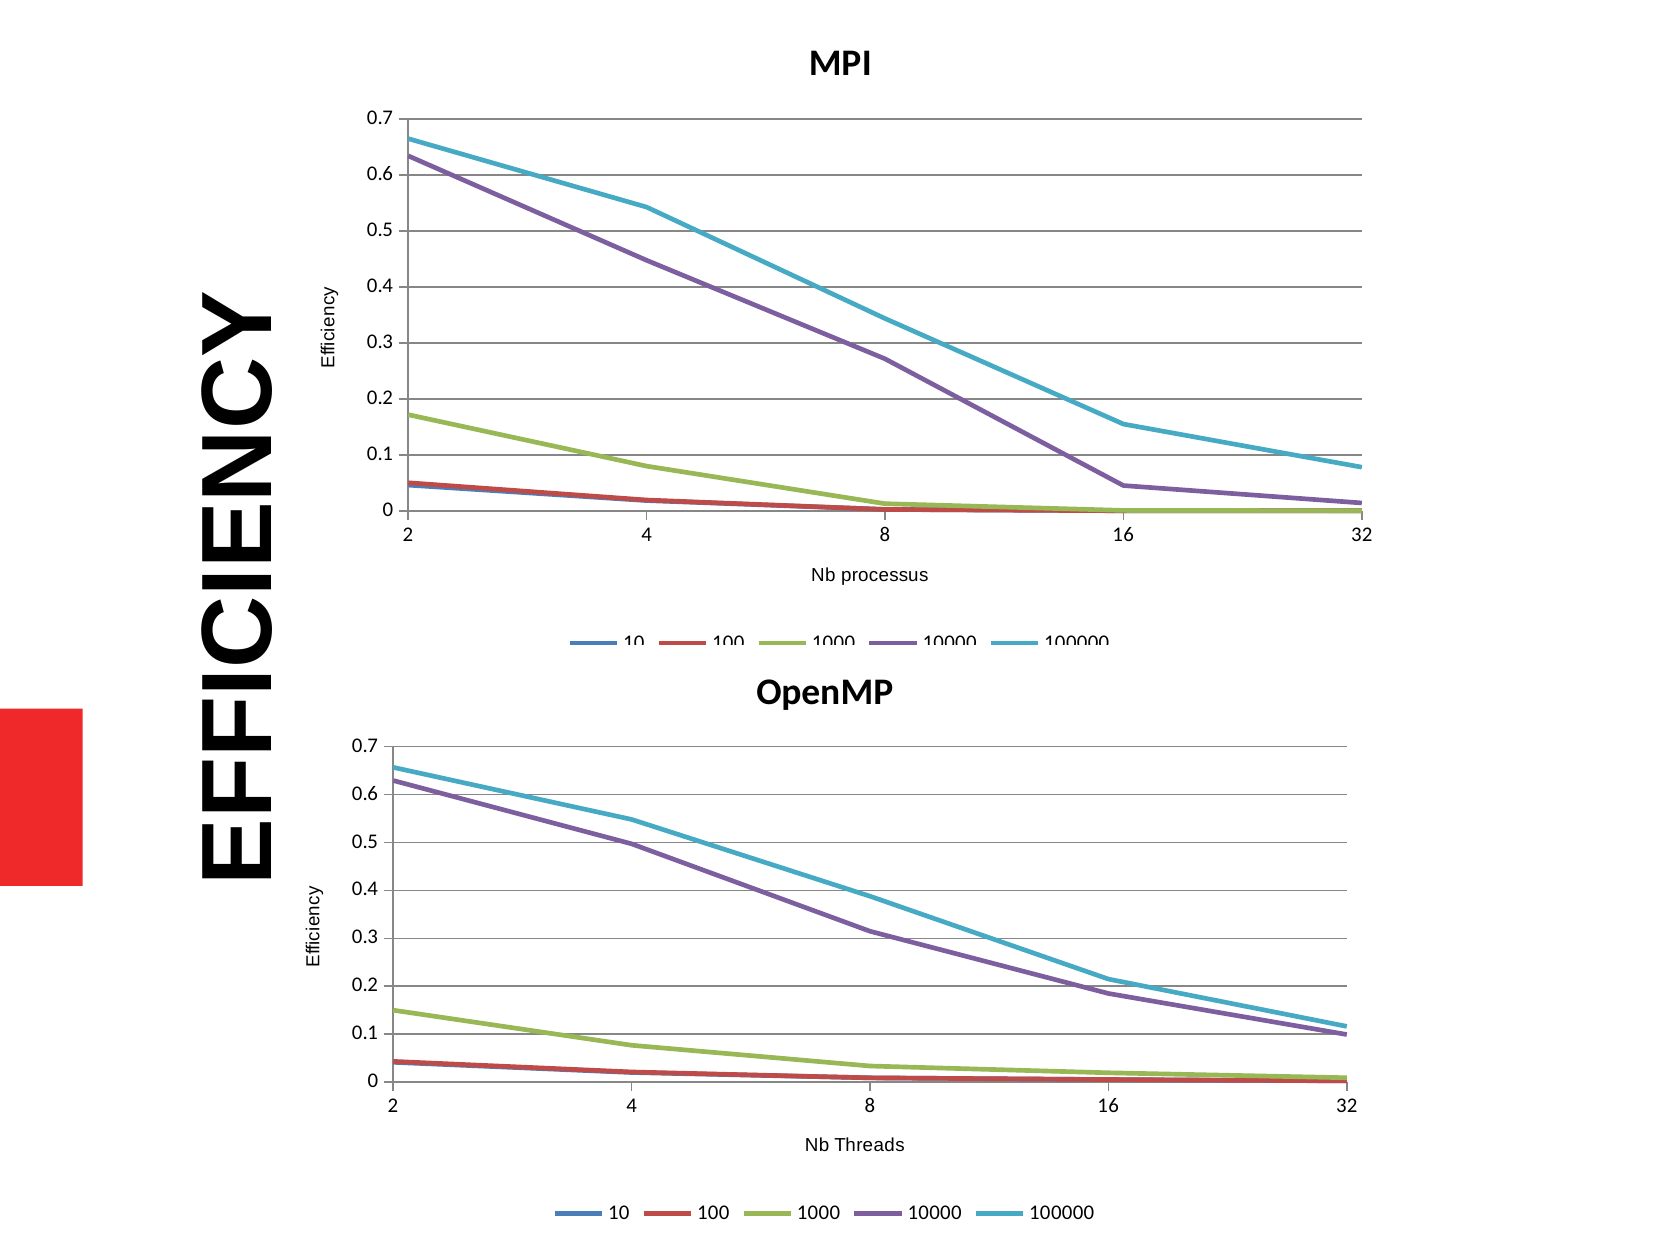

### Chart: MPI
| Category | 10 | 100 | 1000 | 10000 | 100000 |
|---|---|---|---|---|---|
| 2 | 0.0460151084581661 | 0.0501998996701275 | 0.171708096839956 | 0.634104740265766 | 0.664778732362116 |
| 4 | 0.0183907376841472 | 0.0193780572533777 | 0.0799032417066734 | 0.447600589640071 | 0.542618539095516 |
| 8 | 0.00254310565265074 | 0.00243241133038308 | 0.0127621174734917 | 0.271571497709328 | 0.343636259688512 |
| 16 | 0.000191970933516706 | 0.000183056840249245 | 0.000810437122064242 | 0.0452030035665341 | 0.15497418383773 |
| 32 | 4.94757957829296e-05 | 5.04032011886138e-05 | 0.000222876999933603 | 0.0141275058375112 | 0.0779984340970063 |EFFICIENCY
### Chart: OpenMP
| Category | 10 | 100 | 1000 | 10000 | 100000 |
|---|---|---|---|---|---|
| 2 | 0.0413384614595146 | 0.0431928407372722 | 0.149960399176302 | 0.629277282962919 | 0.656776546340306 |
| 4 | 0.0199936711217006 | 0.0211118583907858 | 0.0767651027318763 | 0.497218829551234 | 0.548079329402297 |
| 8 | 0.00892376458077165 | 0.00886472086450825 | 0.0335219150065247 | 0.314827375041925 | 0.387945622993076 |
| 16 | 0.00520691941951647 | 0.00537038988545943 | 0.0194620815251594 | 0.18482911412795 | 0.214983194164219 |
| 32 | 0.00256862091131478 | 0.00265389249352579 | 0.00900536802501728 | 0.0992823028071625 | 0.116316445861562 |